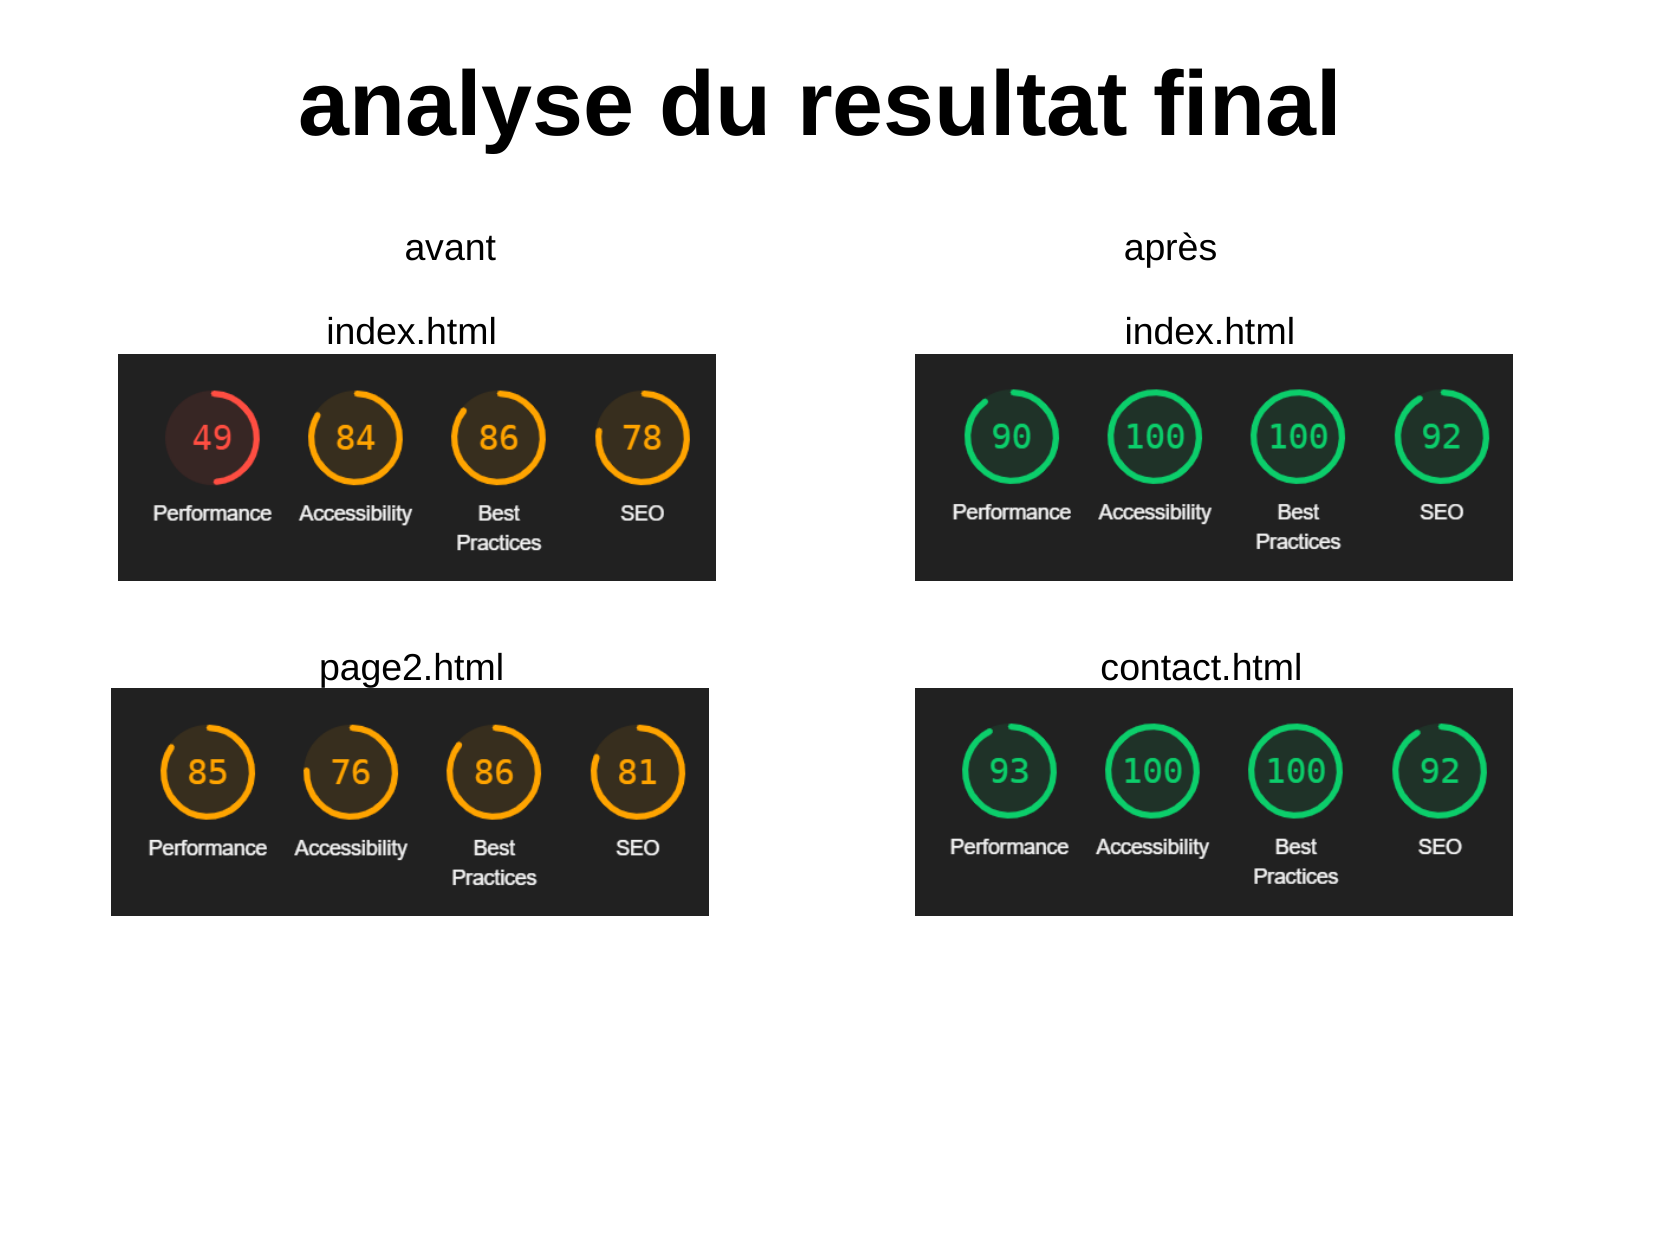

# analyse du resultat final
avant après
index.html index.html
page2.html contact.html